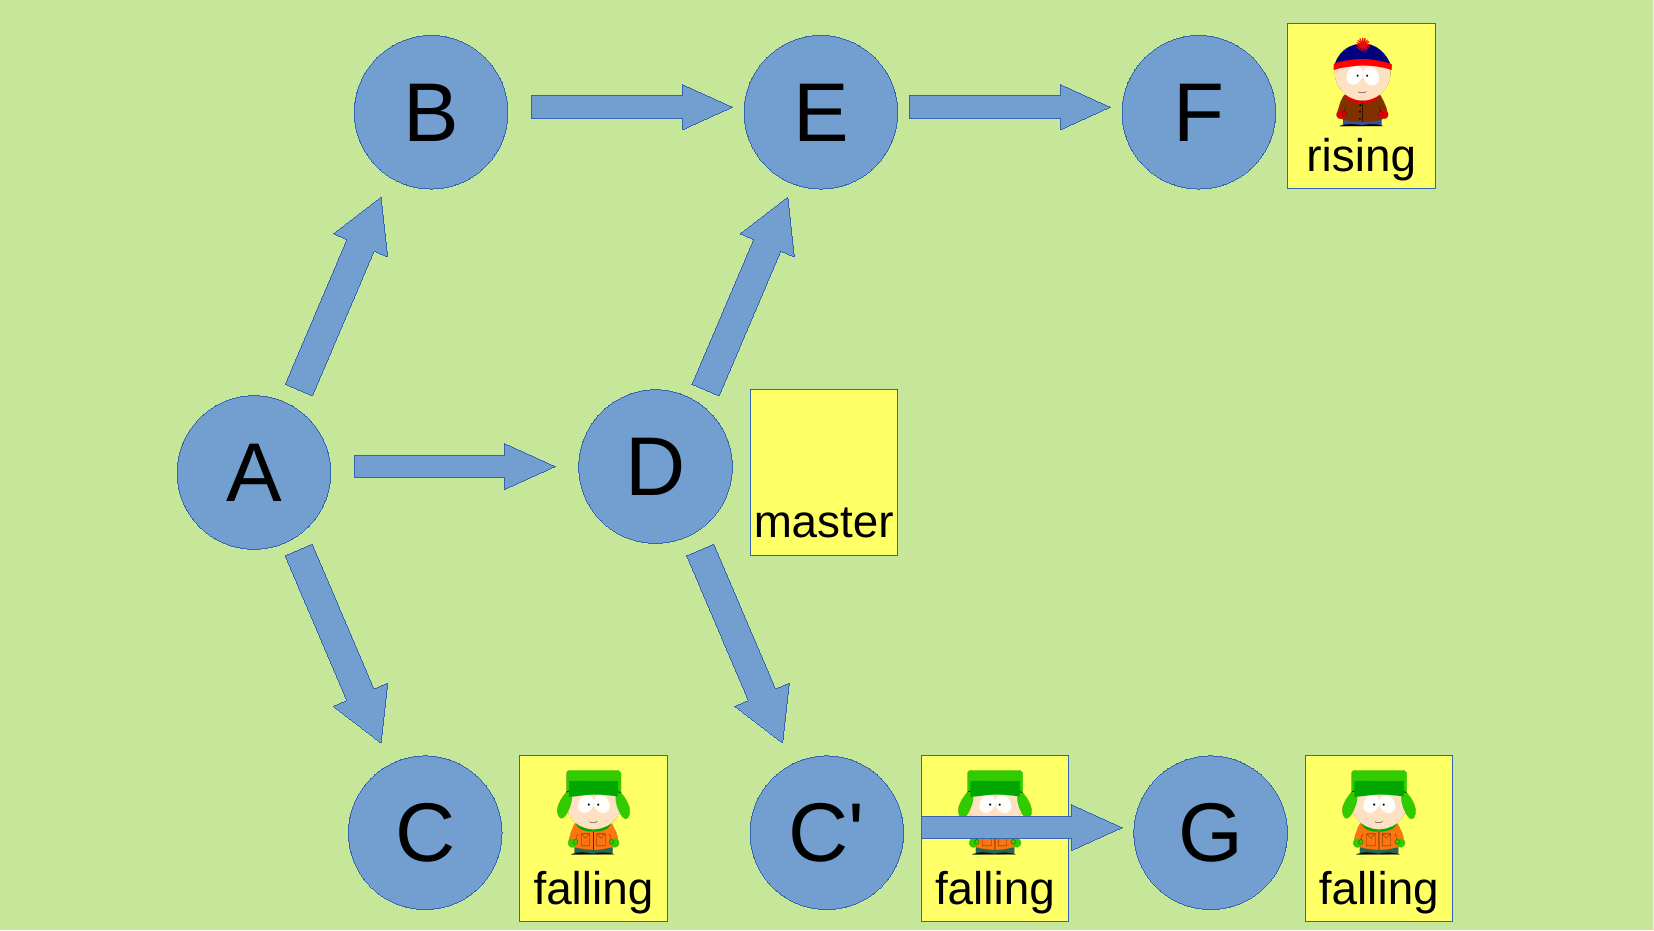

rising
B
E
F
D
master
A
C
falling
C'
falling
G
falling